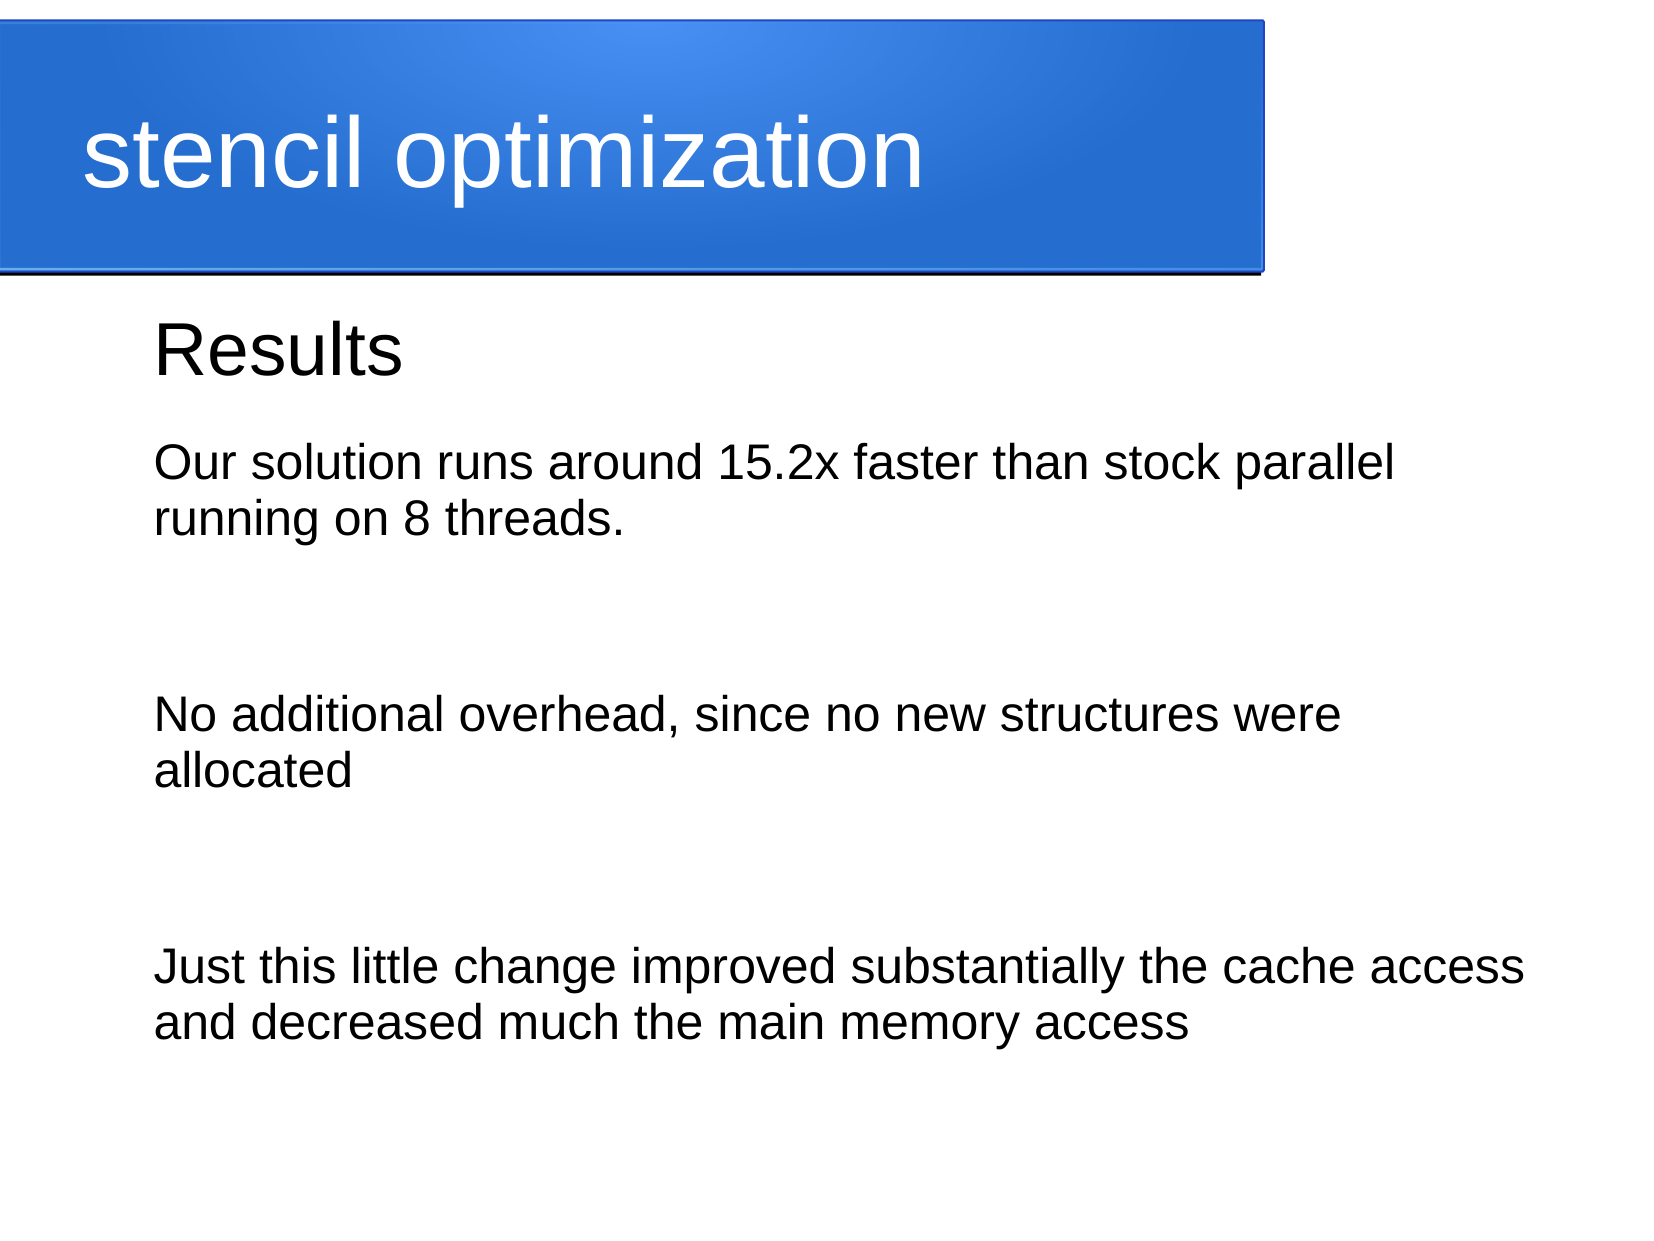

stencil optimization
# Results
Our solution runs around 15.2x faster than stock parallel running on 8 threads.
No additional overhead, since no new structures were allocated
Just this little change improved substantially the cache access and decreased much the main memory access